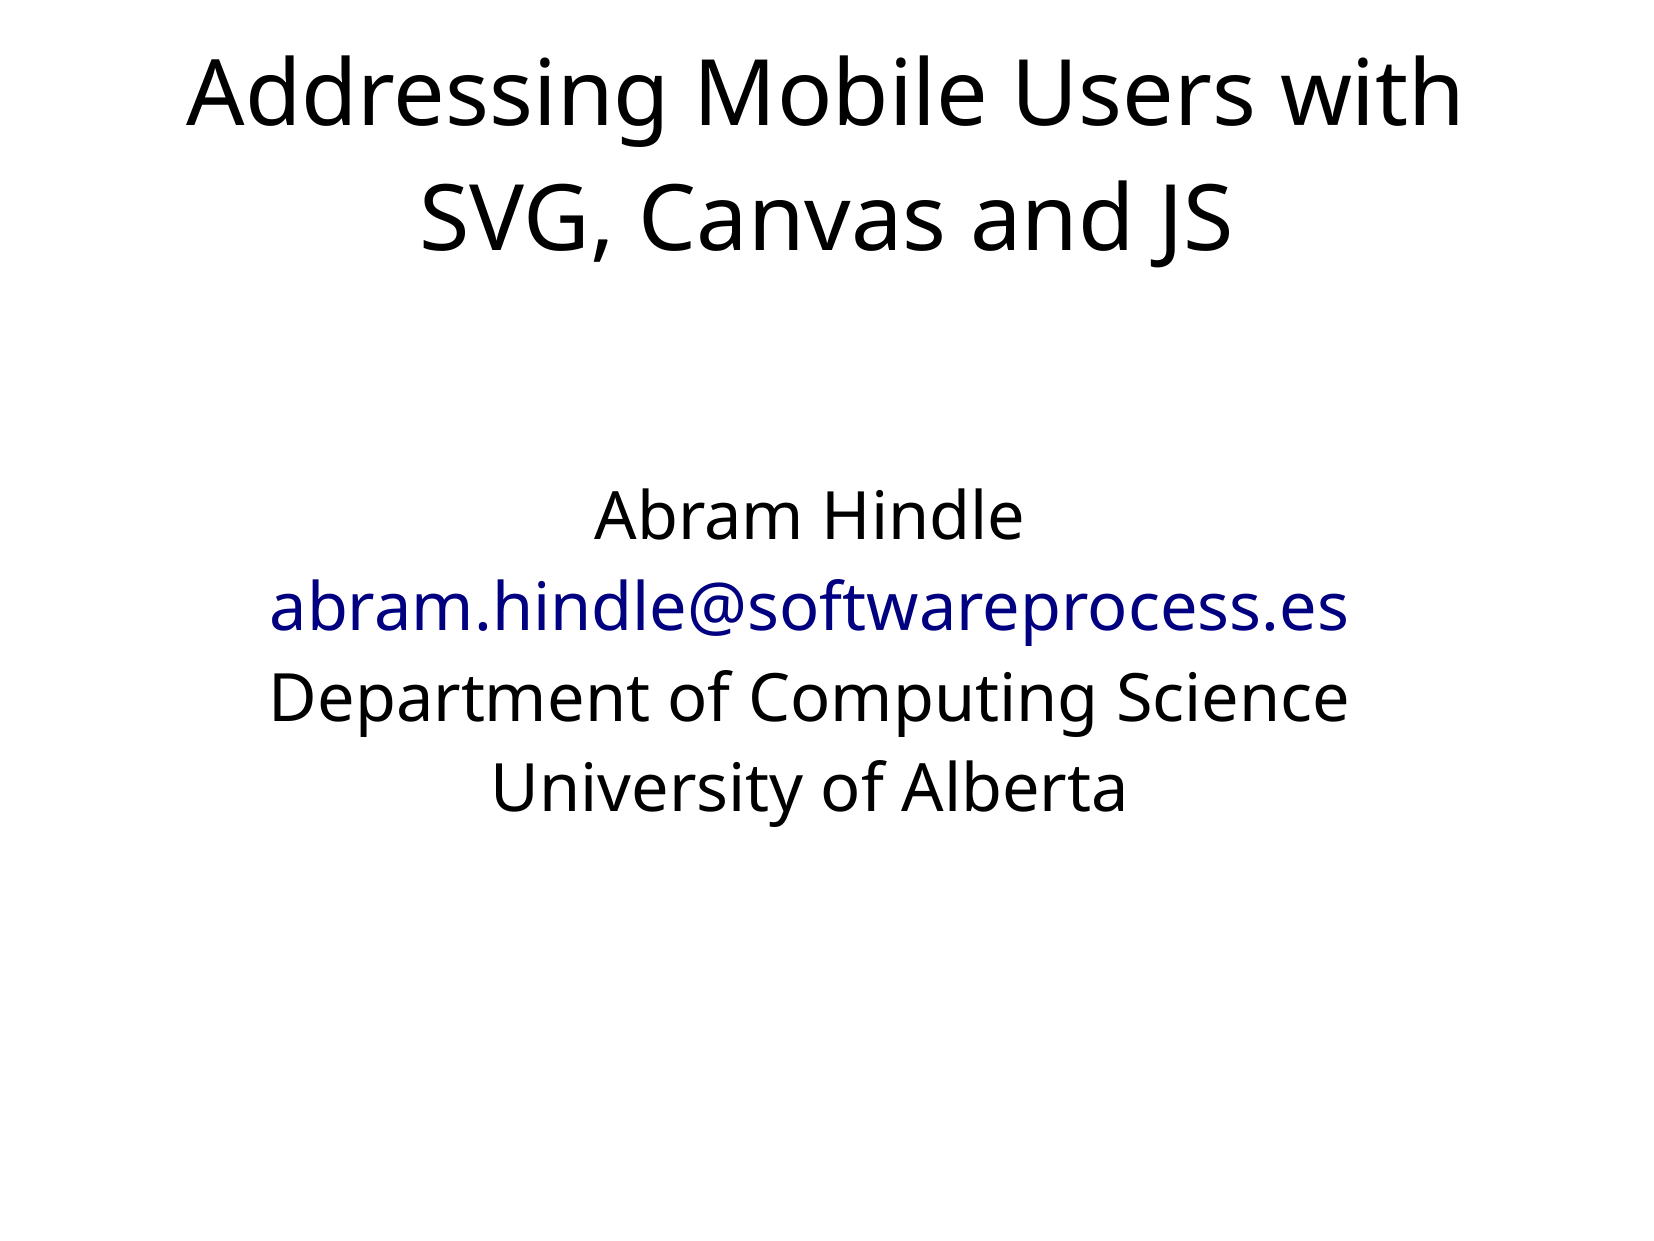

# Addressing Mobile Users with SVG, Canvas and JS
Abram Hindle
abram.hindle@softwareprocess.es
Department of Computing Science
University of Alberta